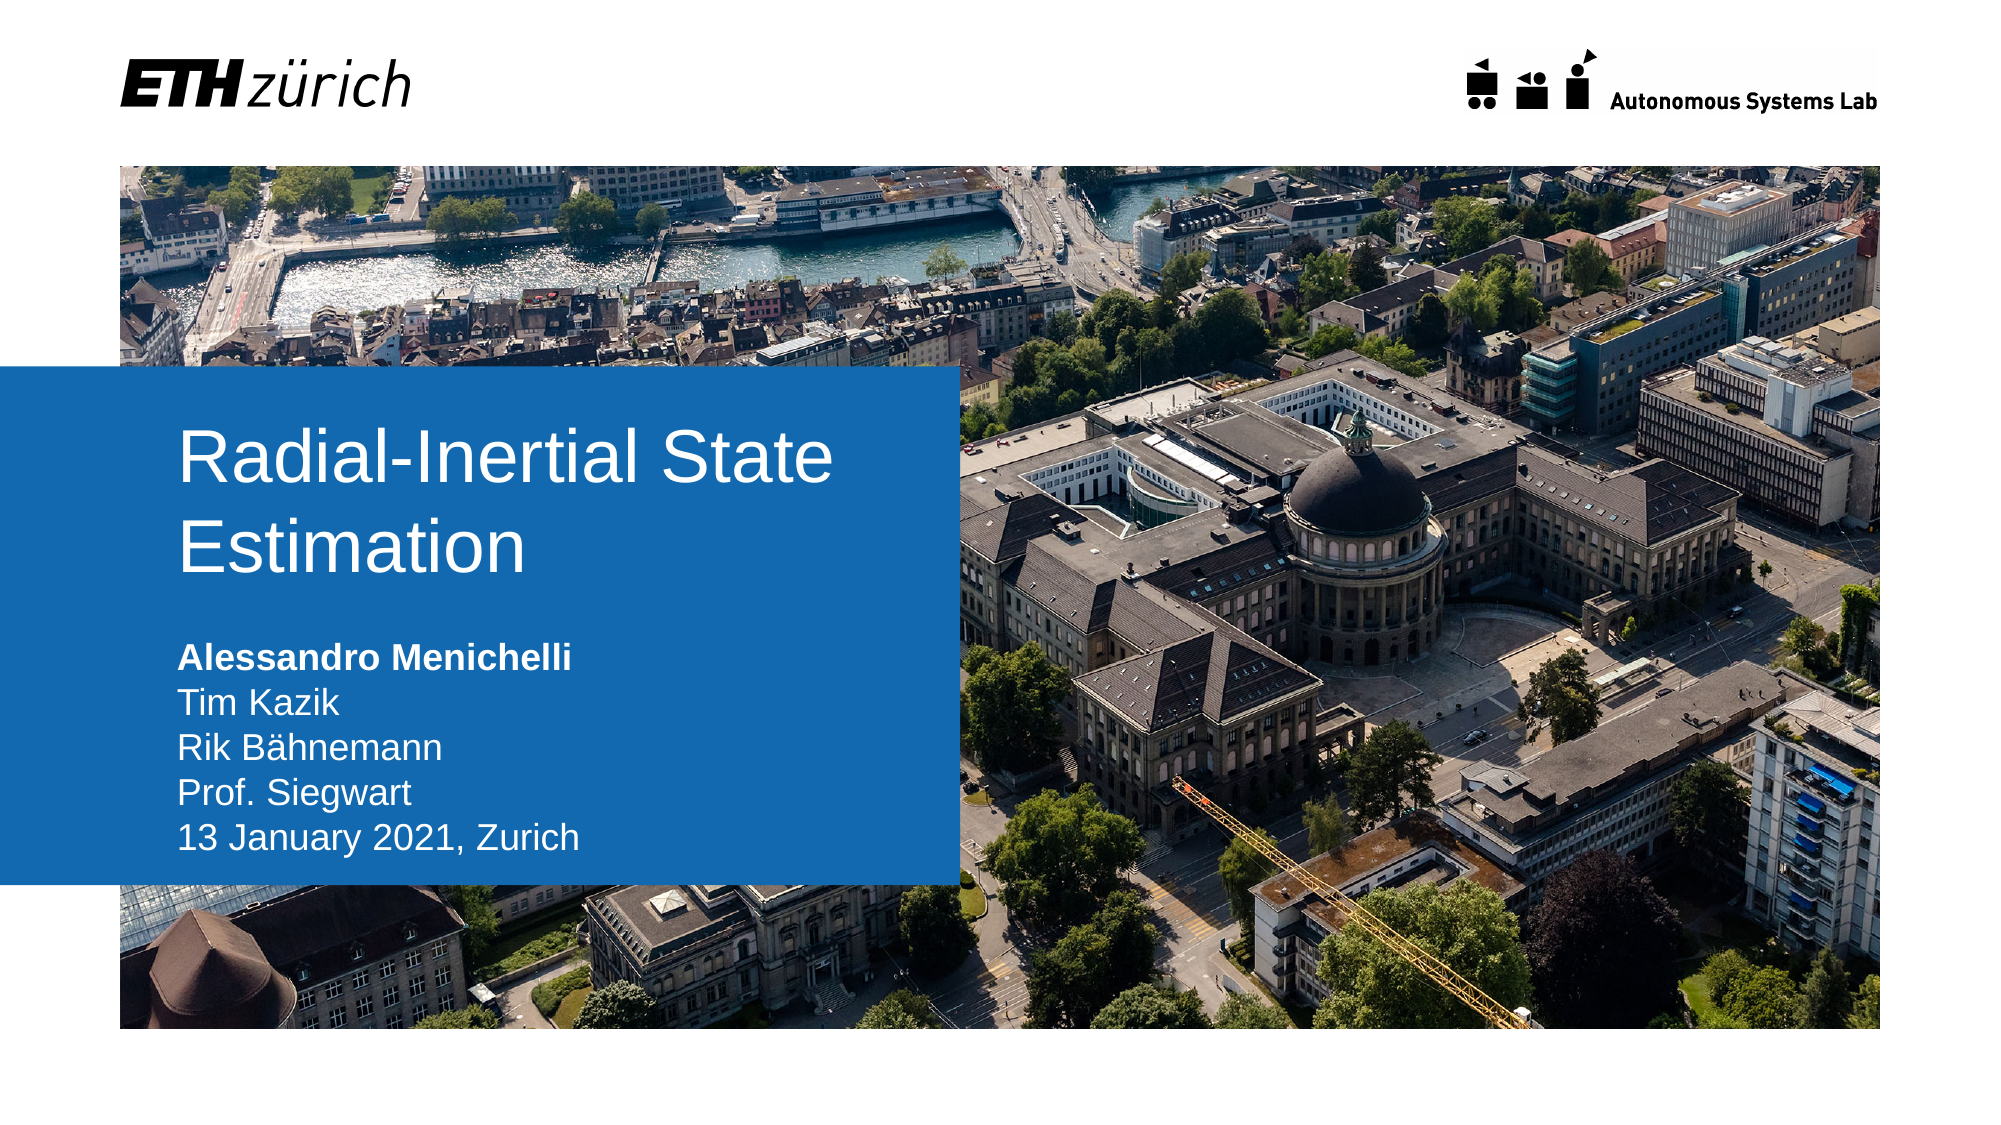

# Radial-Inertial State Estimation
Alessandro Menichelli
Tim Kazik
Rik Bähnemann
Prof. Siegwart
13 January 2021, Zurich